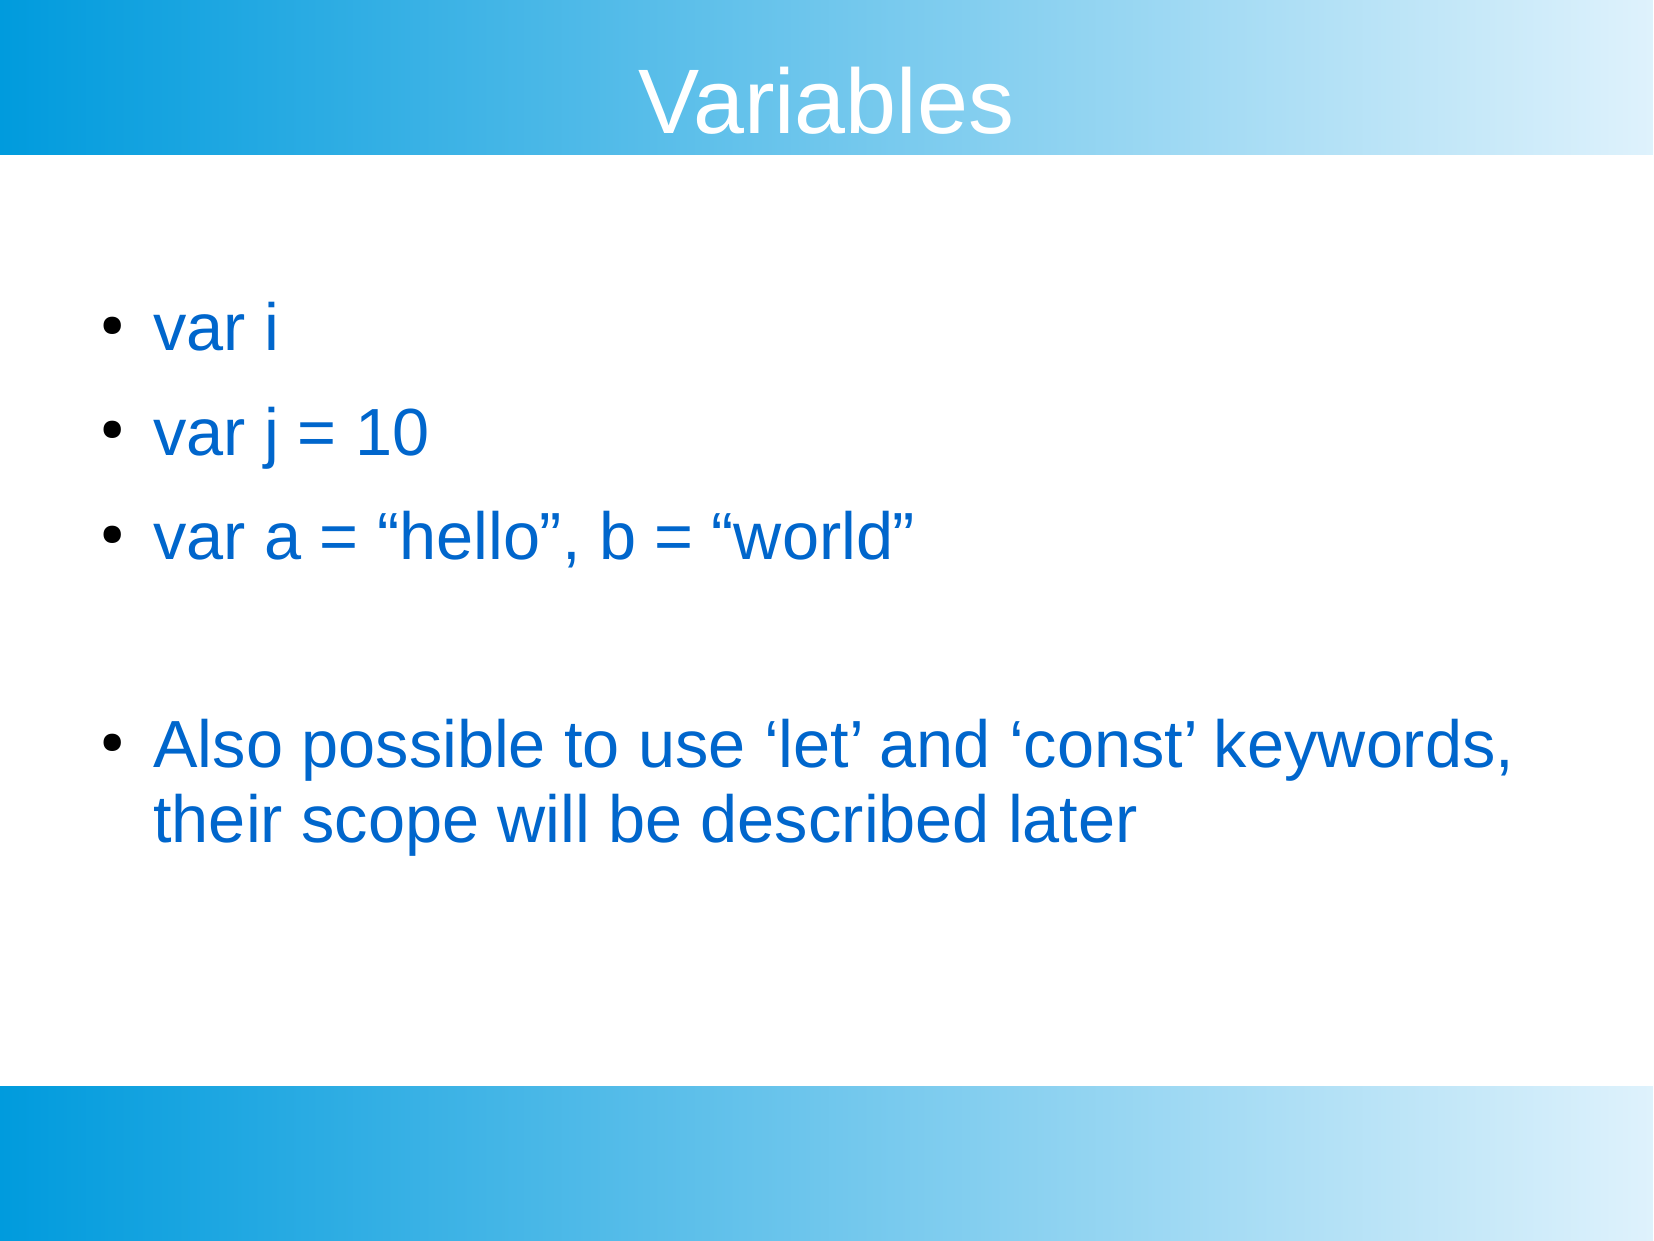

# Variables
var i
var j = 10
var a = “hello”, b = “world”
Also possible to use ‘let’ and ‘const’ keywords, their scope will be described later